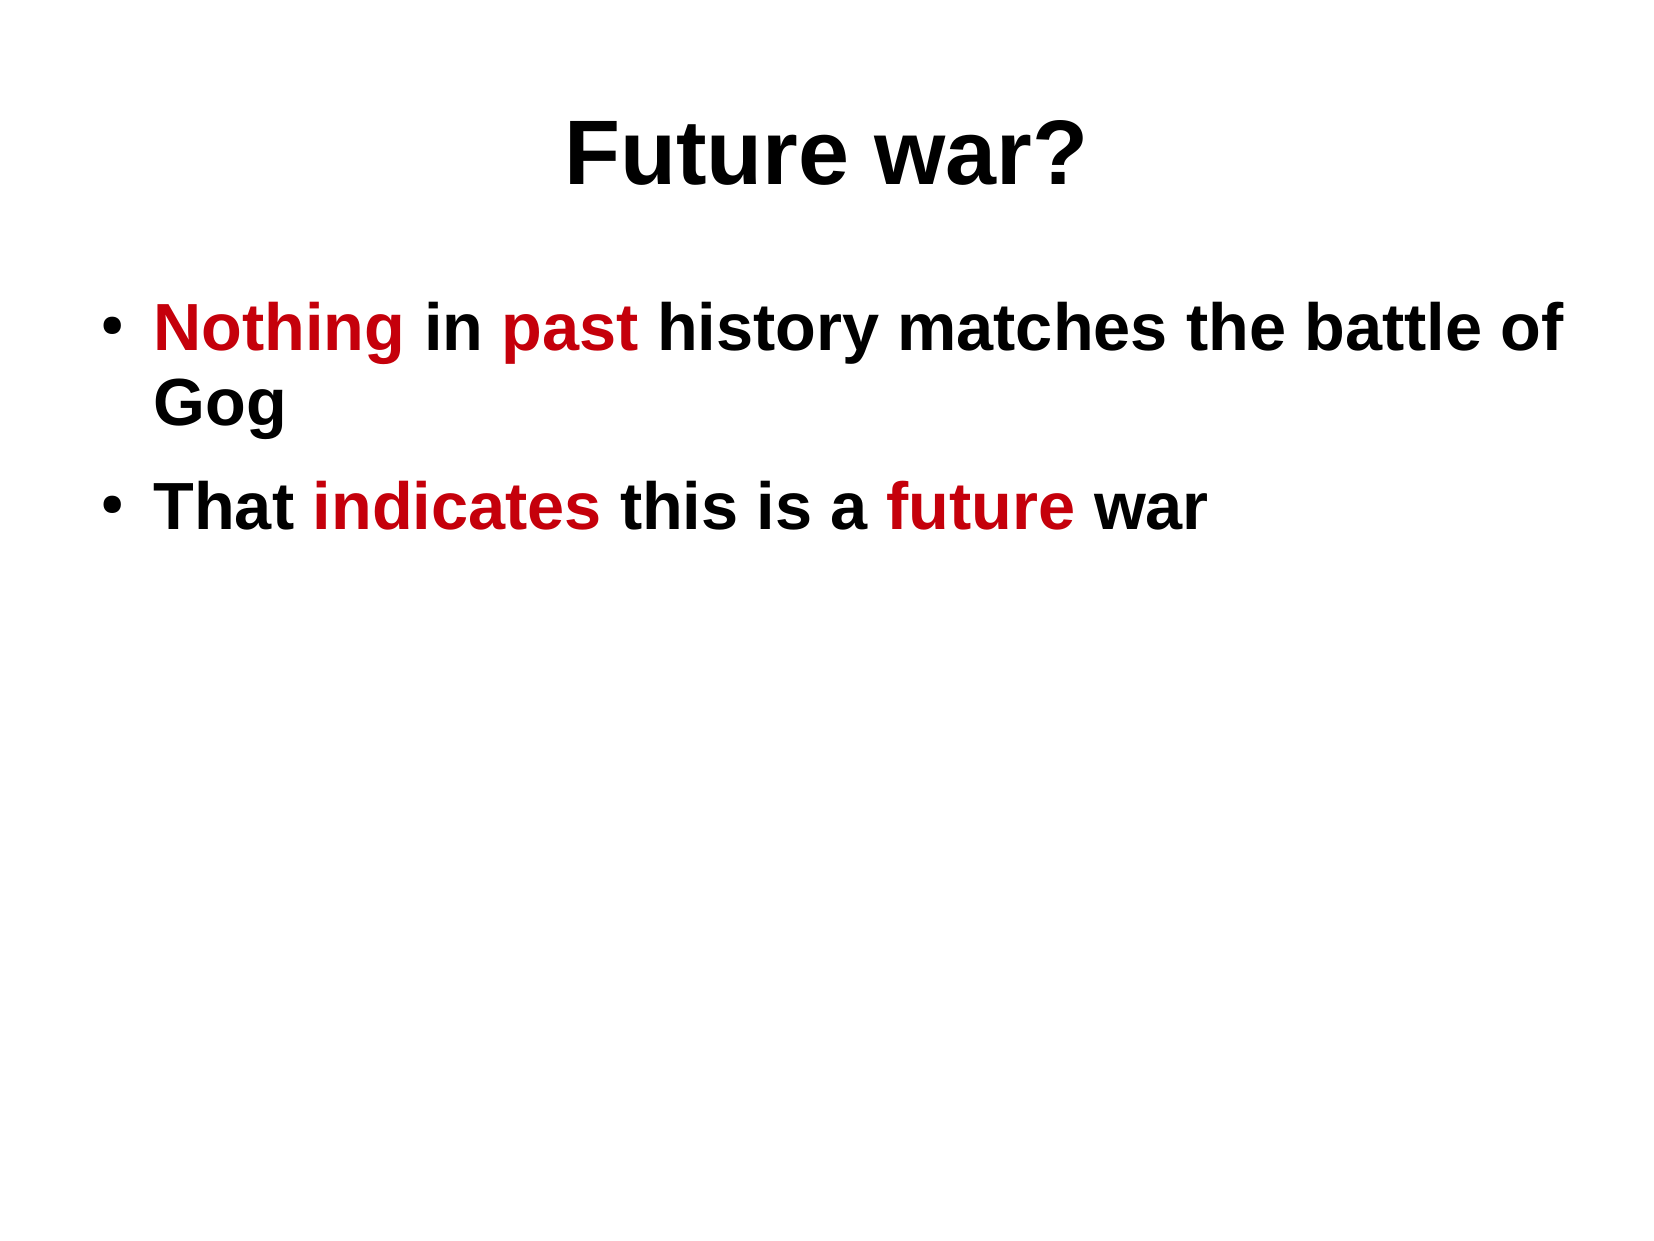

# Future war?
Nothing in past history matches the battle of Gog
That indicates this is a future war